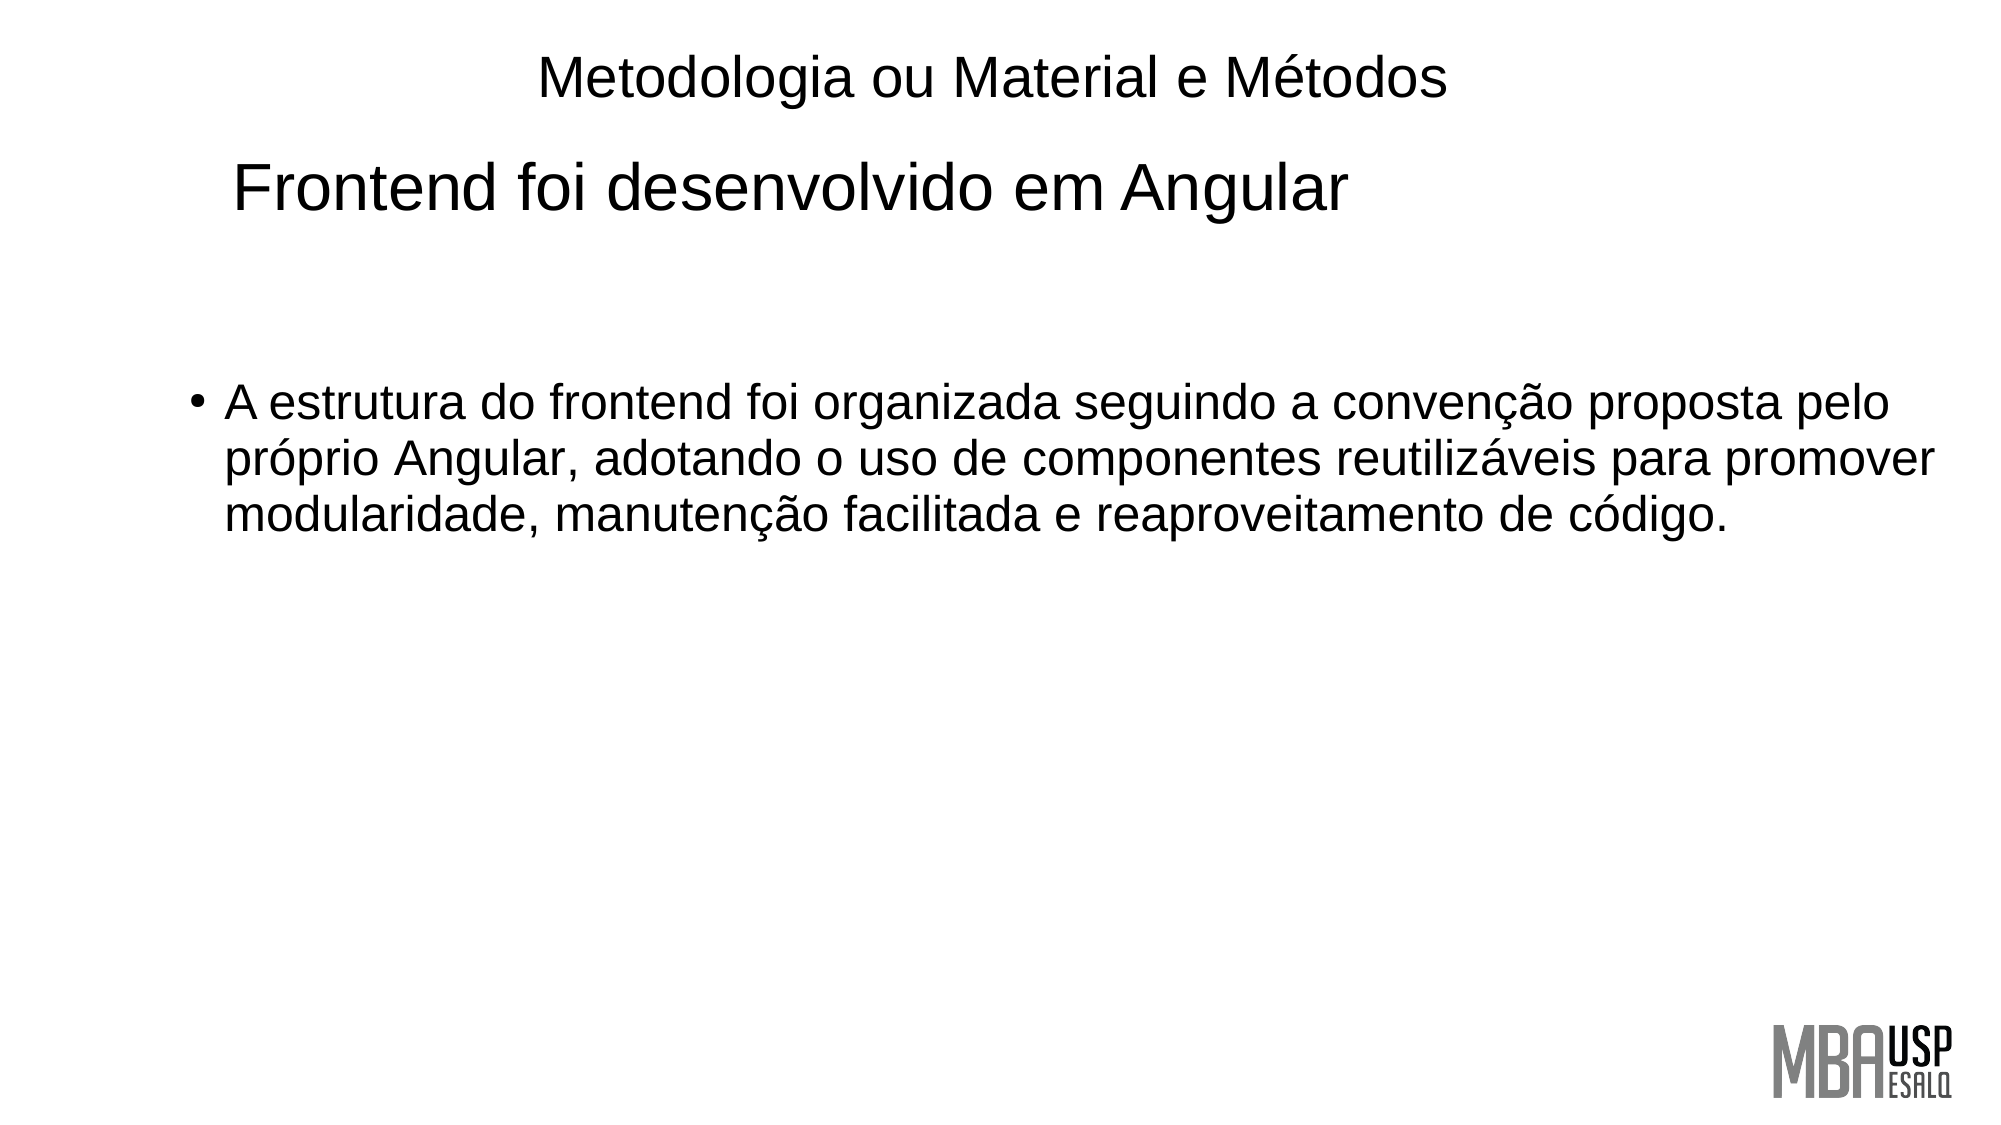

Metodologia ou Material e Métodos
	Frontend foi desenvolvido em Angular
A estrutura do frontend foi organizada seguindo a convenção proposta pelo próprio Angular, adotando o uso de componentes reutilizáveis para promover modularidade, manutenção facilitada e reaproveitamento de código.